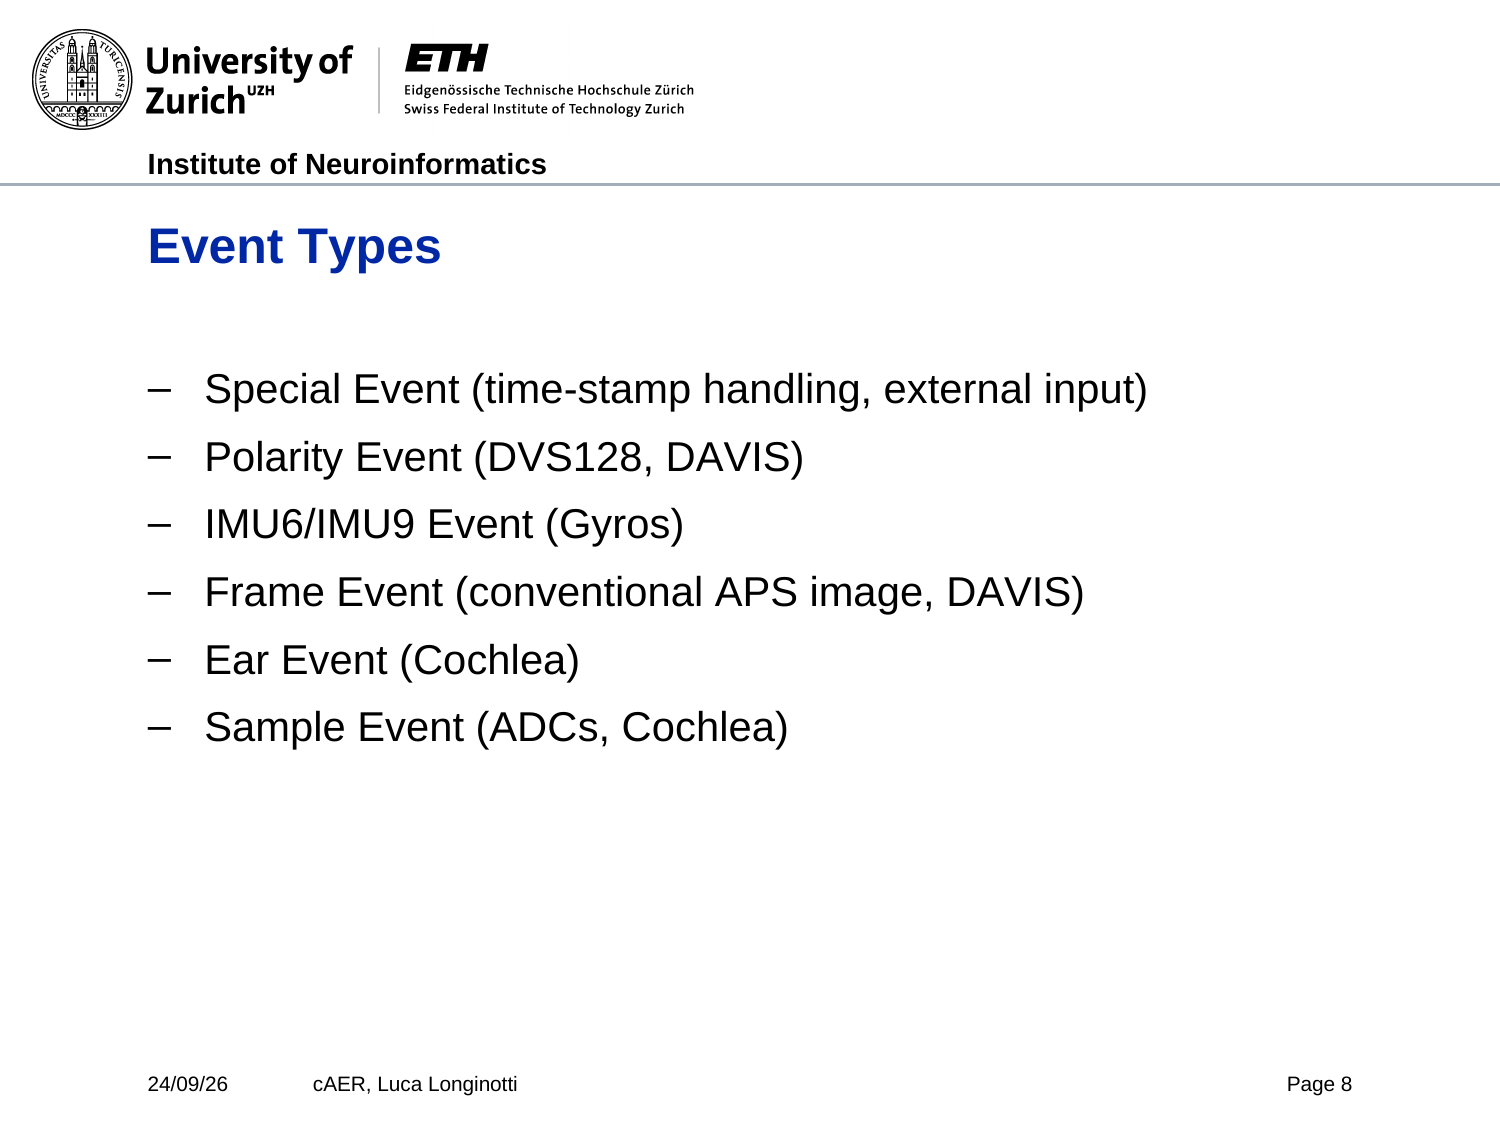

# Event Types
Special Event (time-stamp handling, external input)
Polarity Event (DVS128, DAVIS)
IMU6/IMU9 Event (Gyros)
Frame Event (conventional APS image, DAVIS)
Ear Event (Cochlea)
Sample Event (ADCs, Cochlea)
cAER, Luca Longinotti
8